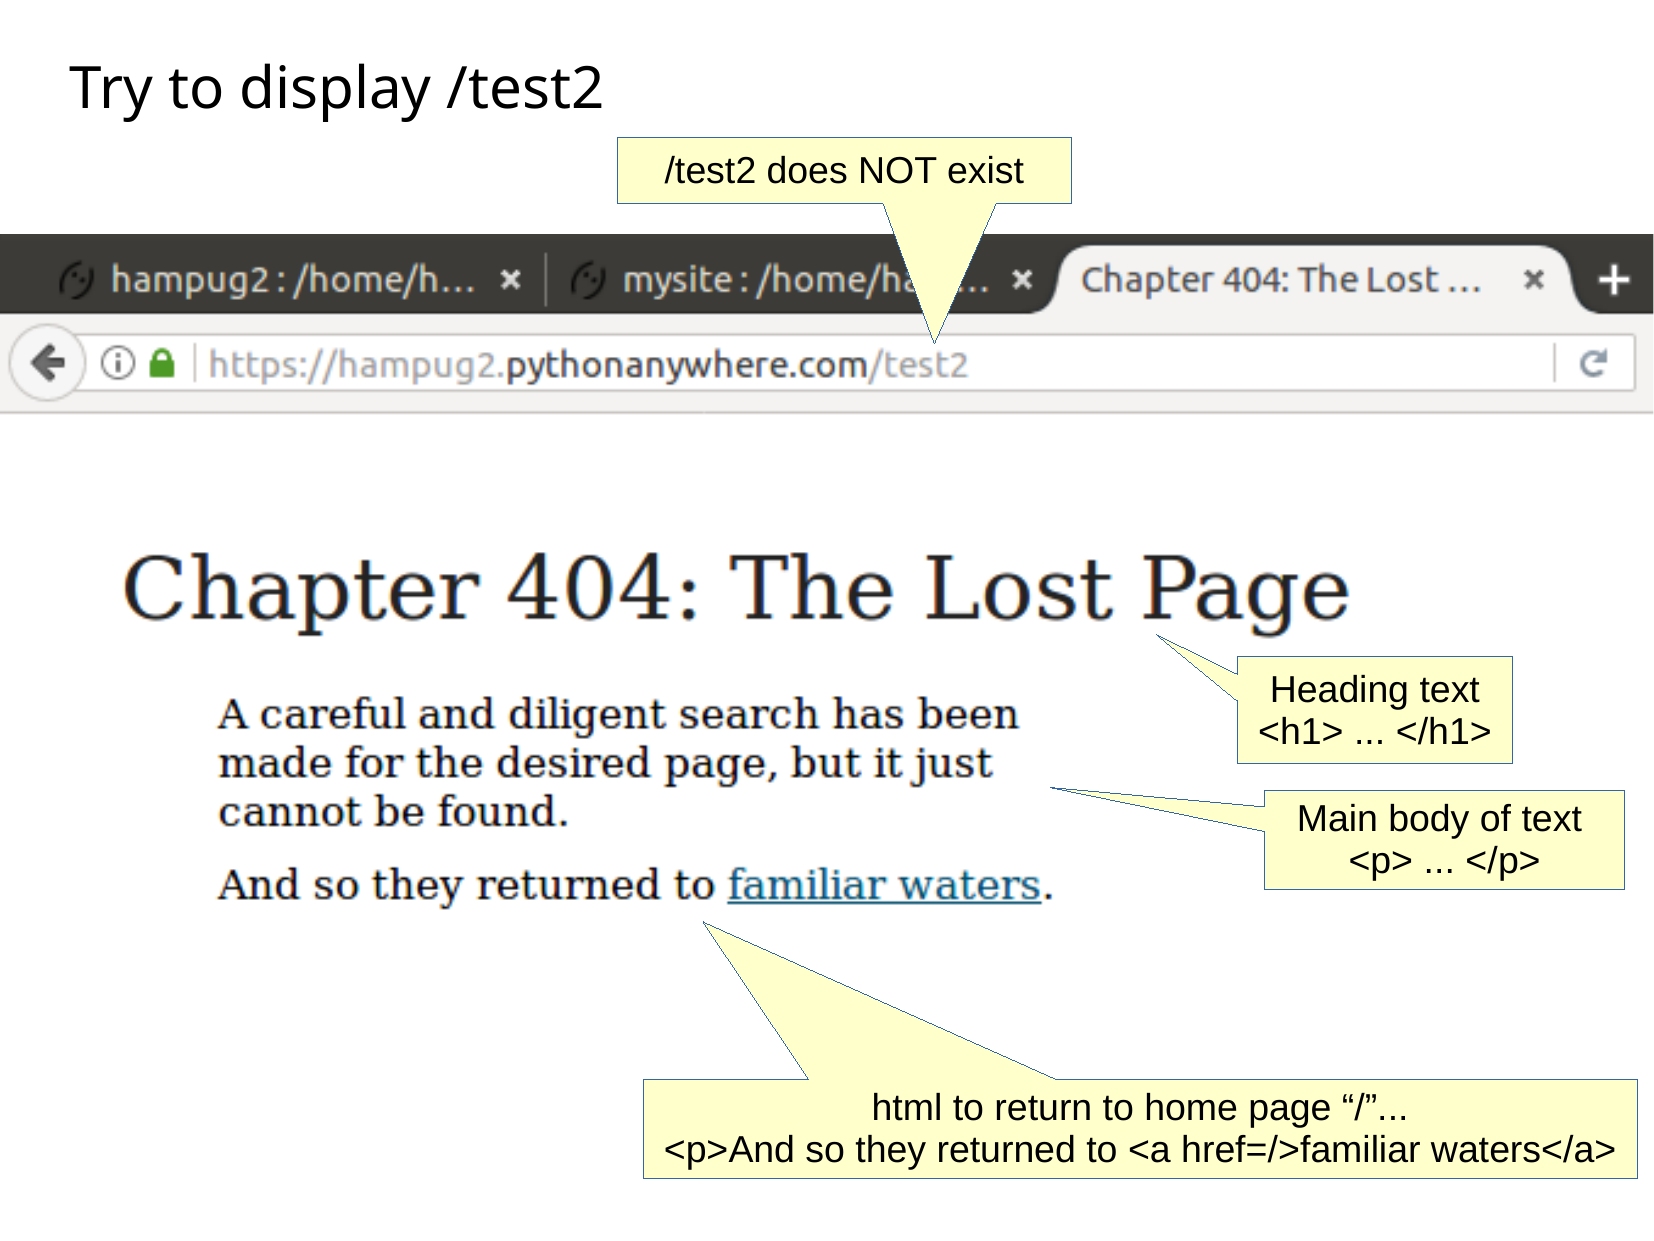

Try to display /test2
/test2 does NOT exist
Heading text <h1> ... </h1>
Main body of text
<p> ... </p>
html to return to home page “/”...
<p>And so they returned to <a href=/>familiar waters</a>